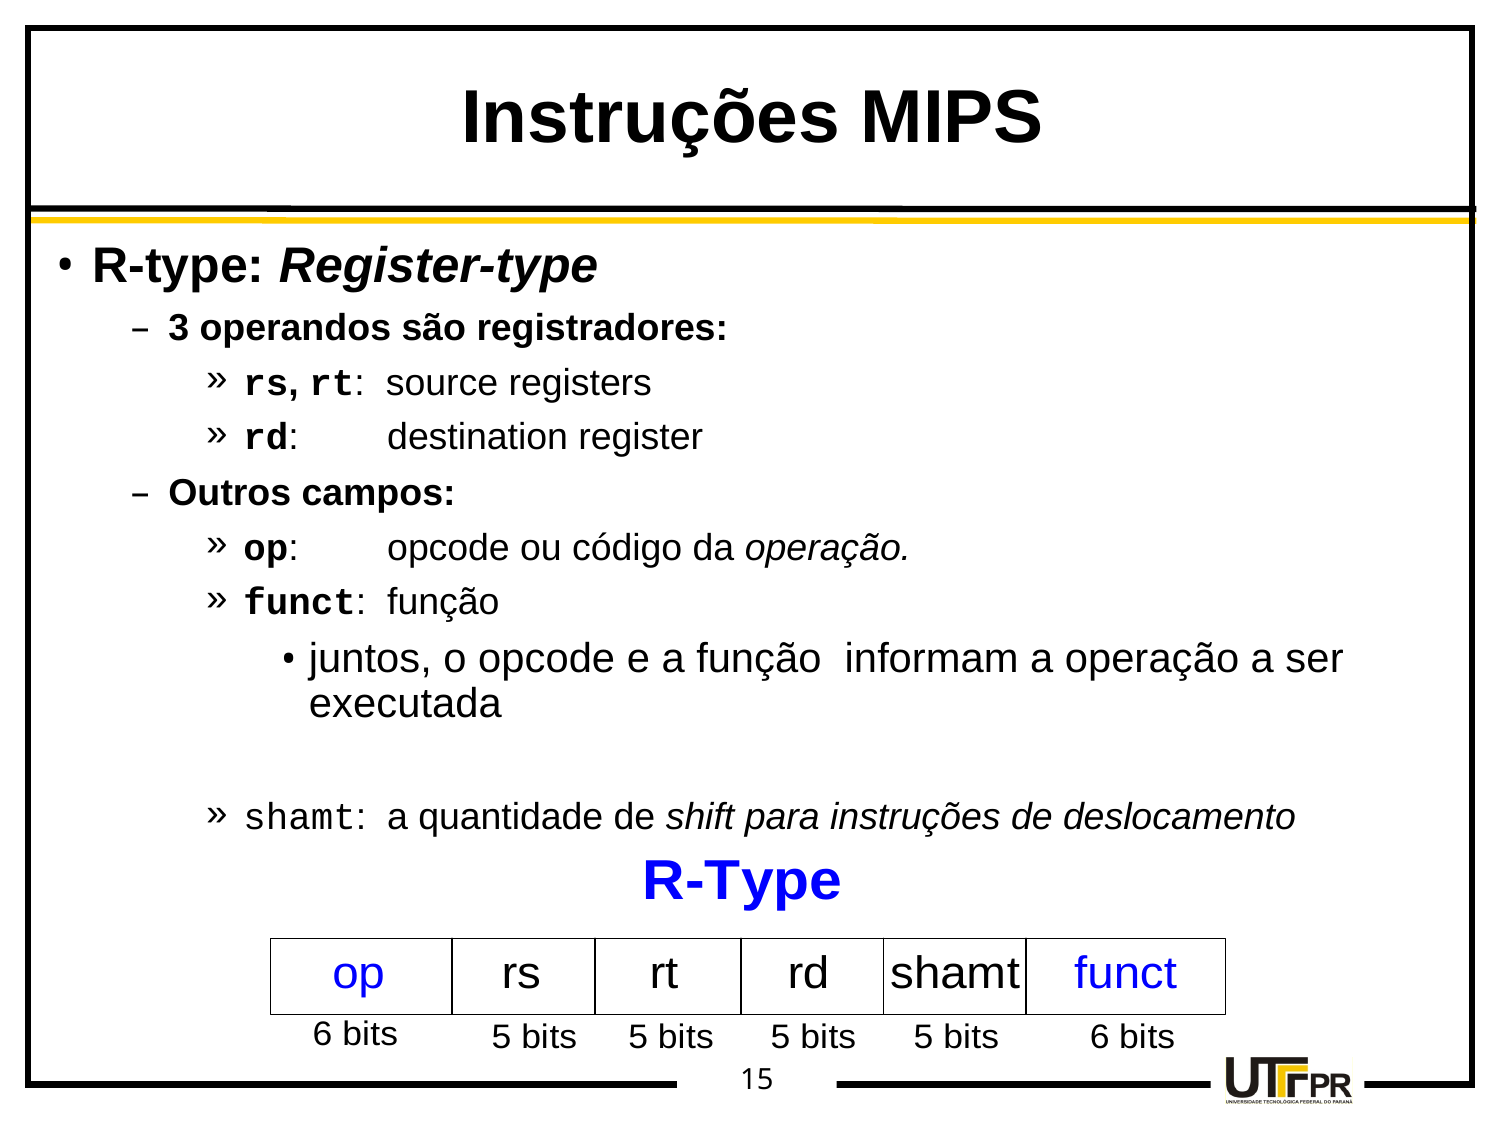

Instruções MIPS
# R-type: Register-type
3 operandos são registradores:
rs, rt: source registers
rd:	 destination register
Outros campos:
op: 	 opcode ou código da operação.
funct: função
juntos, o opcode e a função informam a operação a ser executada
shamt: a quantidade de shift para instruções de deslocamento